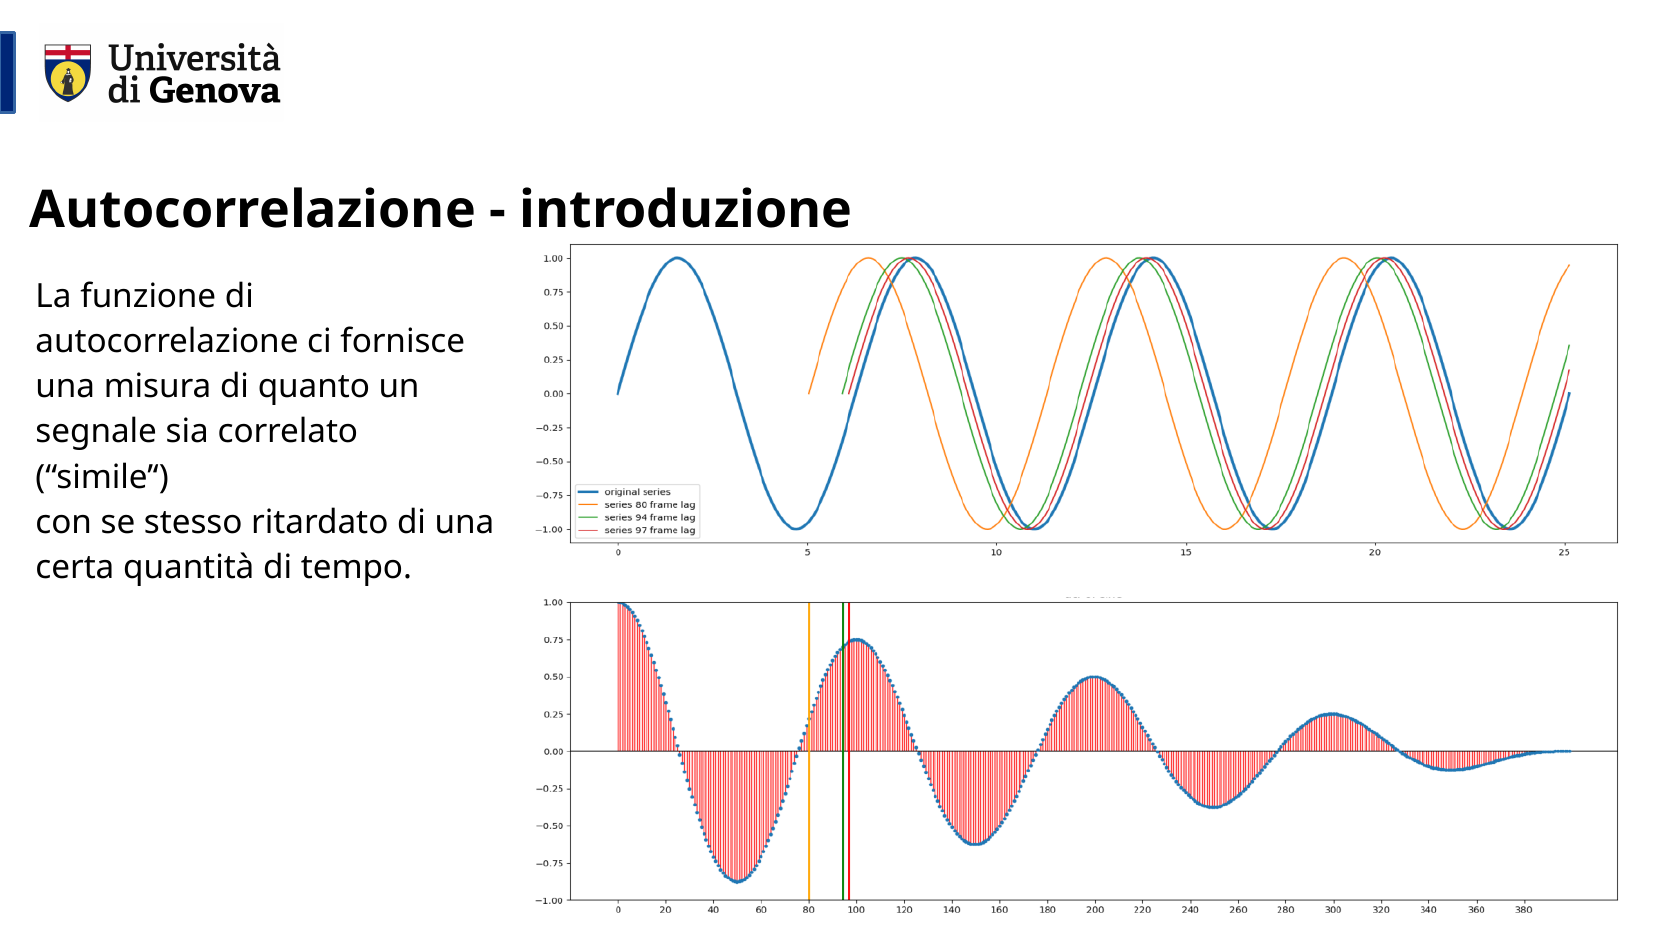

# Autocorrelazione - introduzione
La funzione di autocorrelazione ci fornisce una misura di quanto un
segnale sia correlato (“simile’‘)
con se stesso ritardato di una certa quantità di tempo.